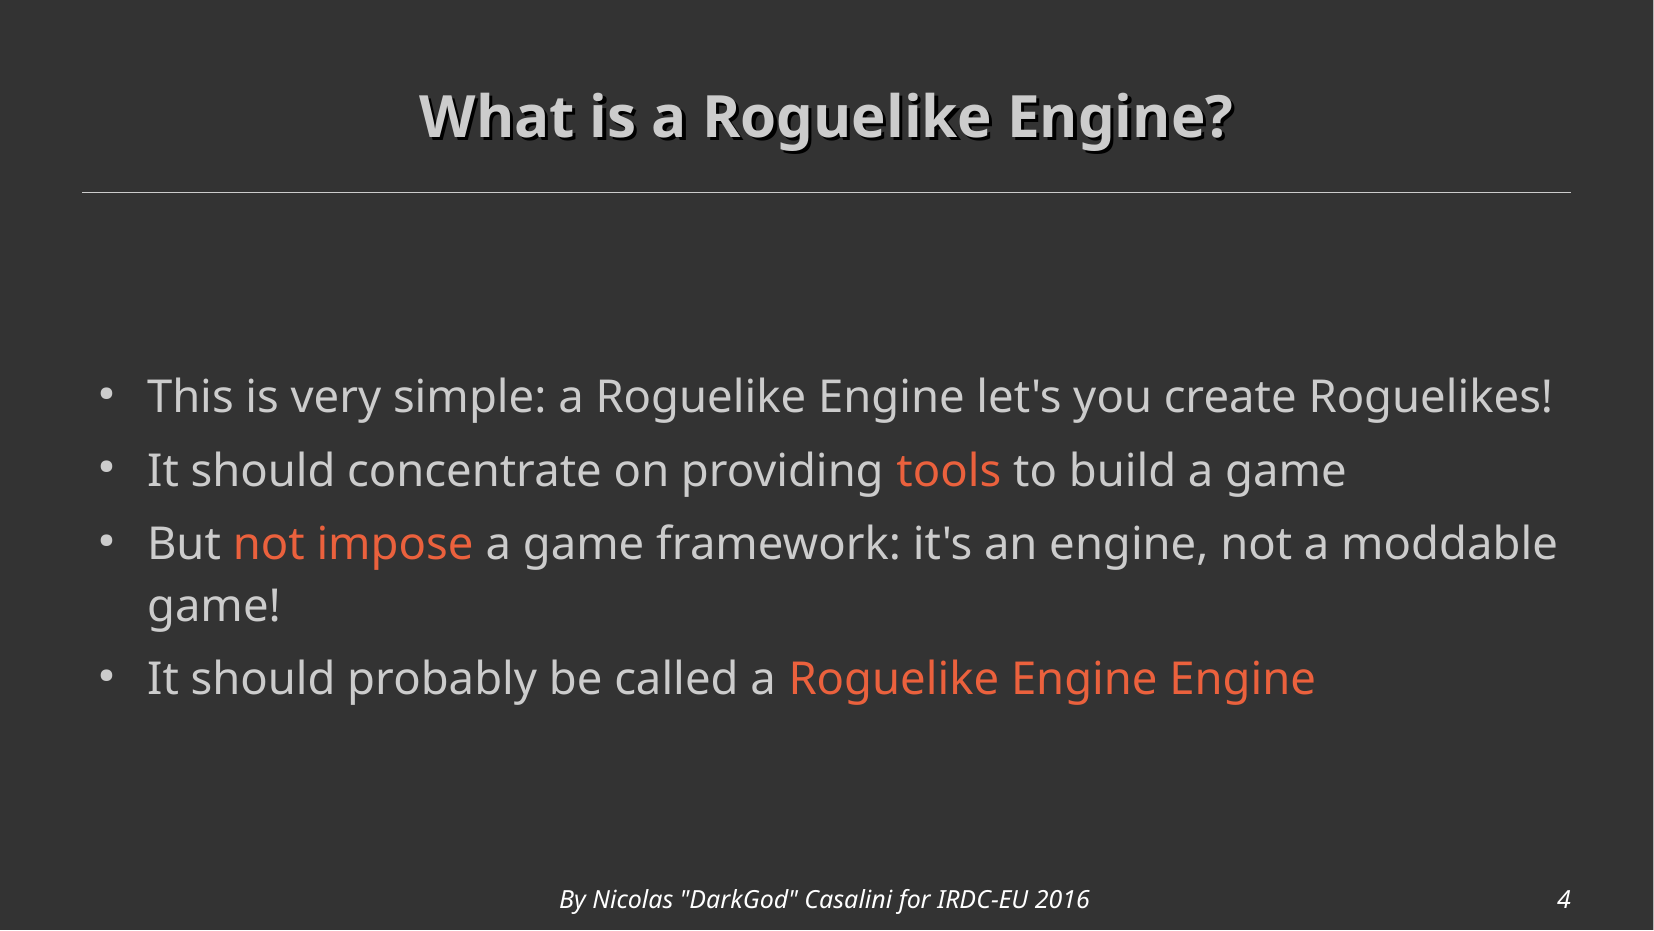

# What is a Roguelike Engine?
This is very simple: a Roguelike Engine let's you create Roguelikes!
It should concentrate on providing tools to build a game
But not impose a game framework: it's an engine, not a moddable game!
It should probably be called a Roguelike Engine Engine
By Nicolas "DarkGod" Casalini for IRDC-EU 2016
4